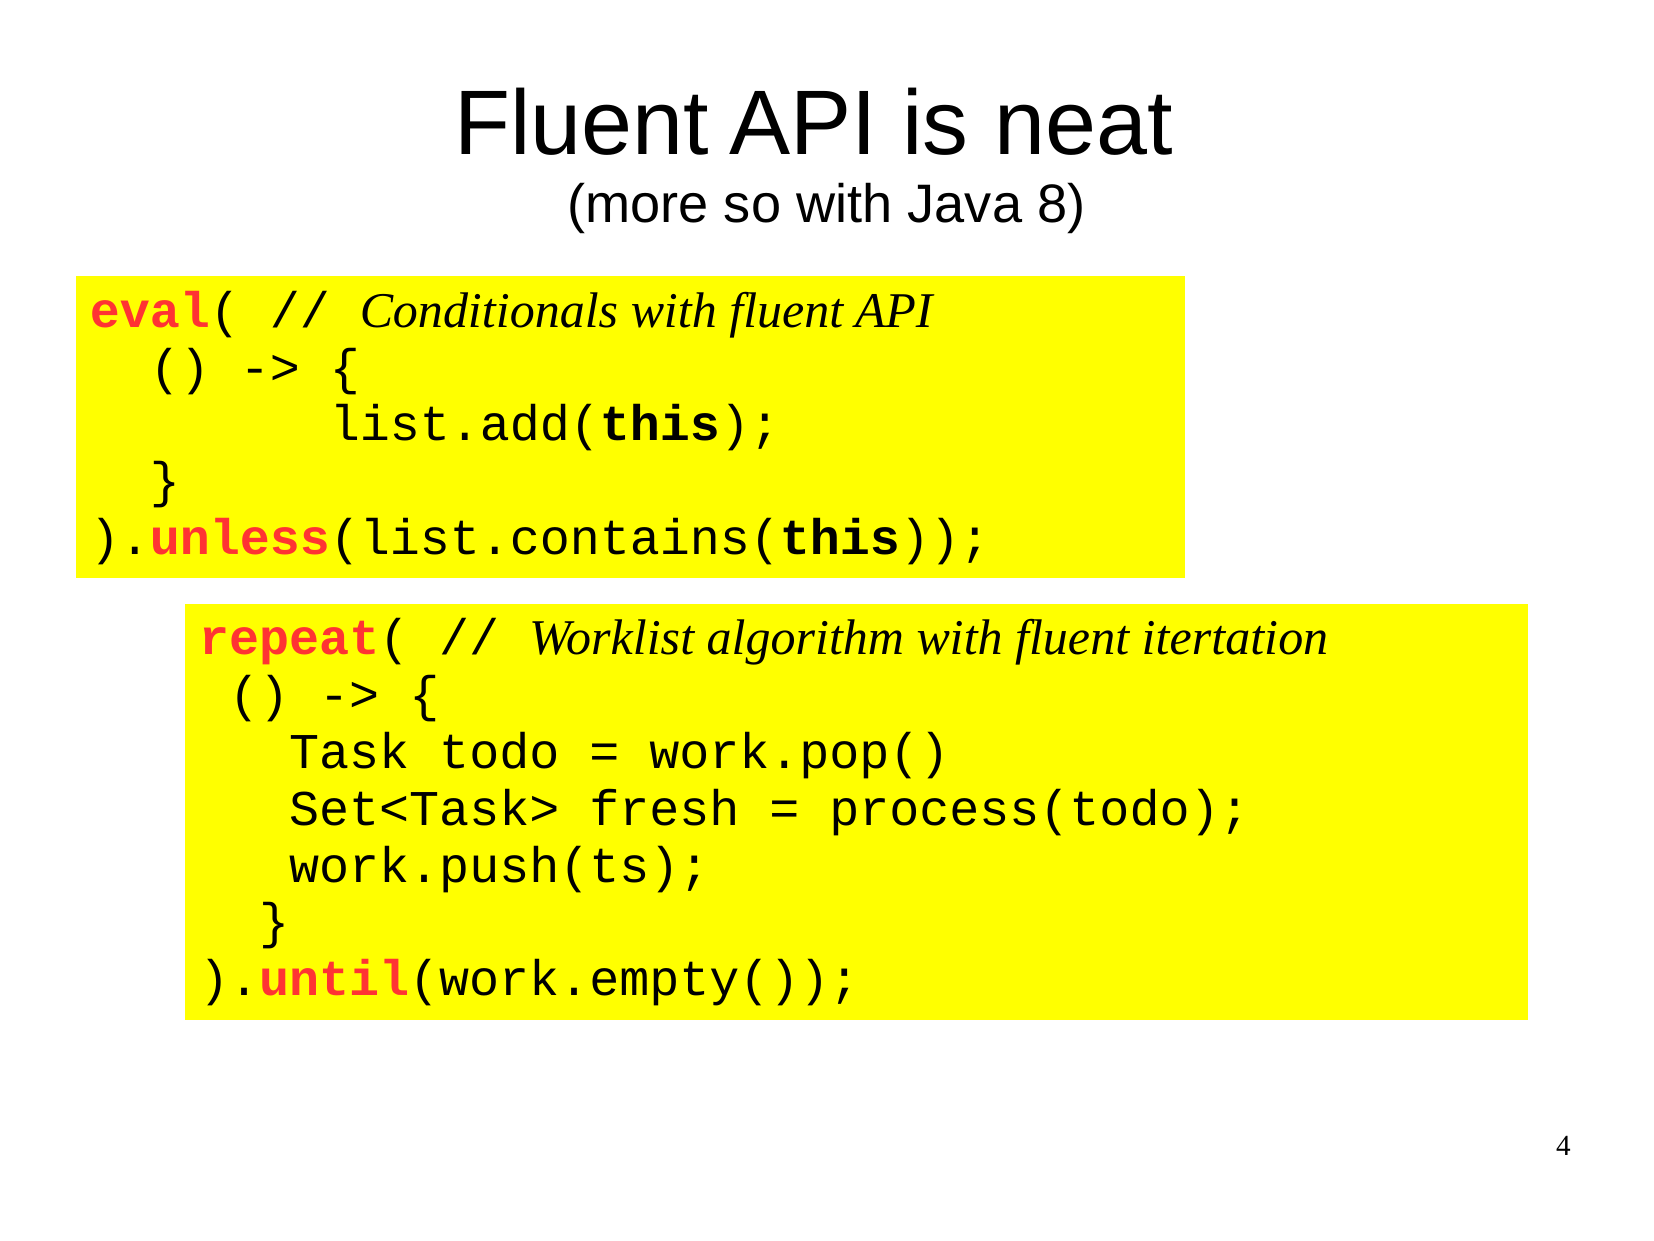

# Fluent API is neat (more so with Java 8)
| eval( // Conditionals with fluent API () -> { list.add(this); } ).unless(list.contains(this)); |
| --- |
| repeat( // Worklist algorithm with fluent itertation () -> { Task todo = work.pop() Set<Task> fresh = process(todo); work.push(ts); } ).until(work.empty()); |
| --- |
4